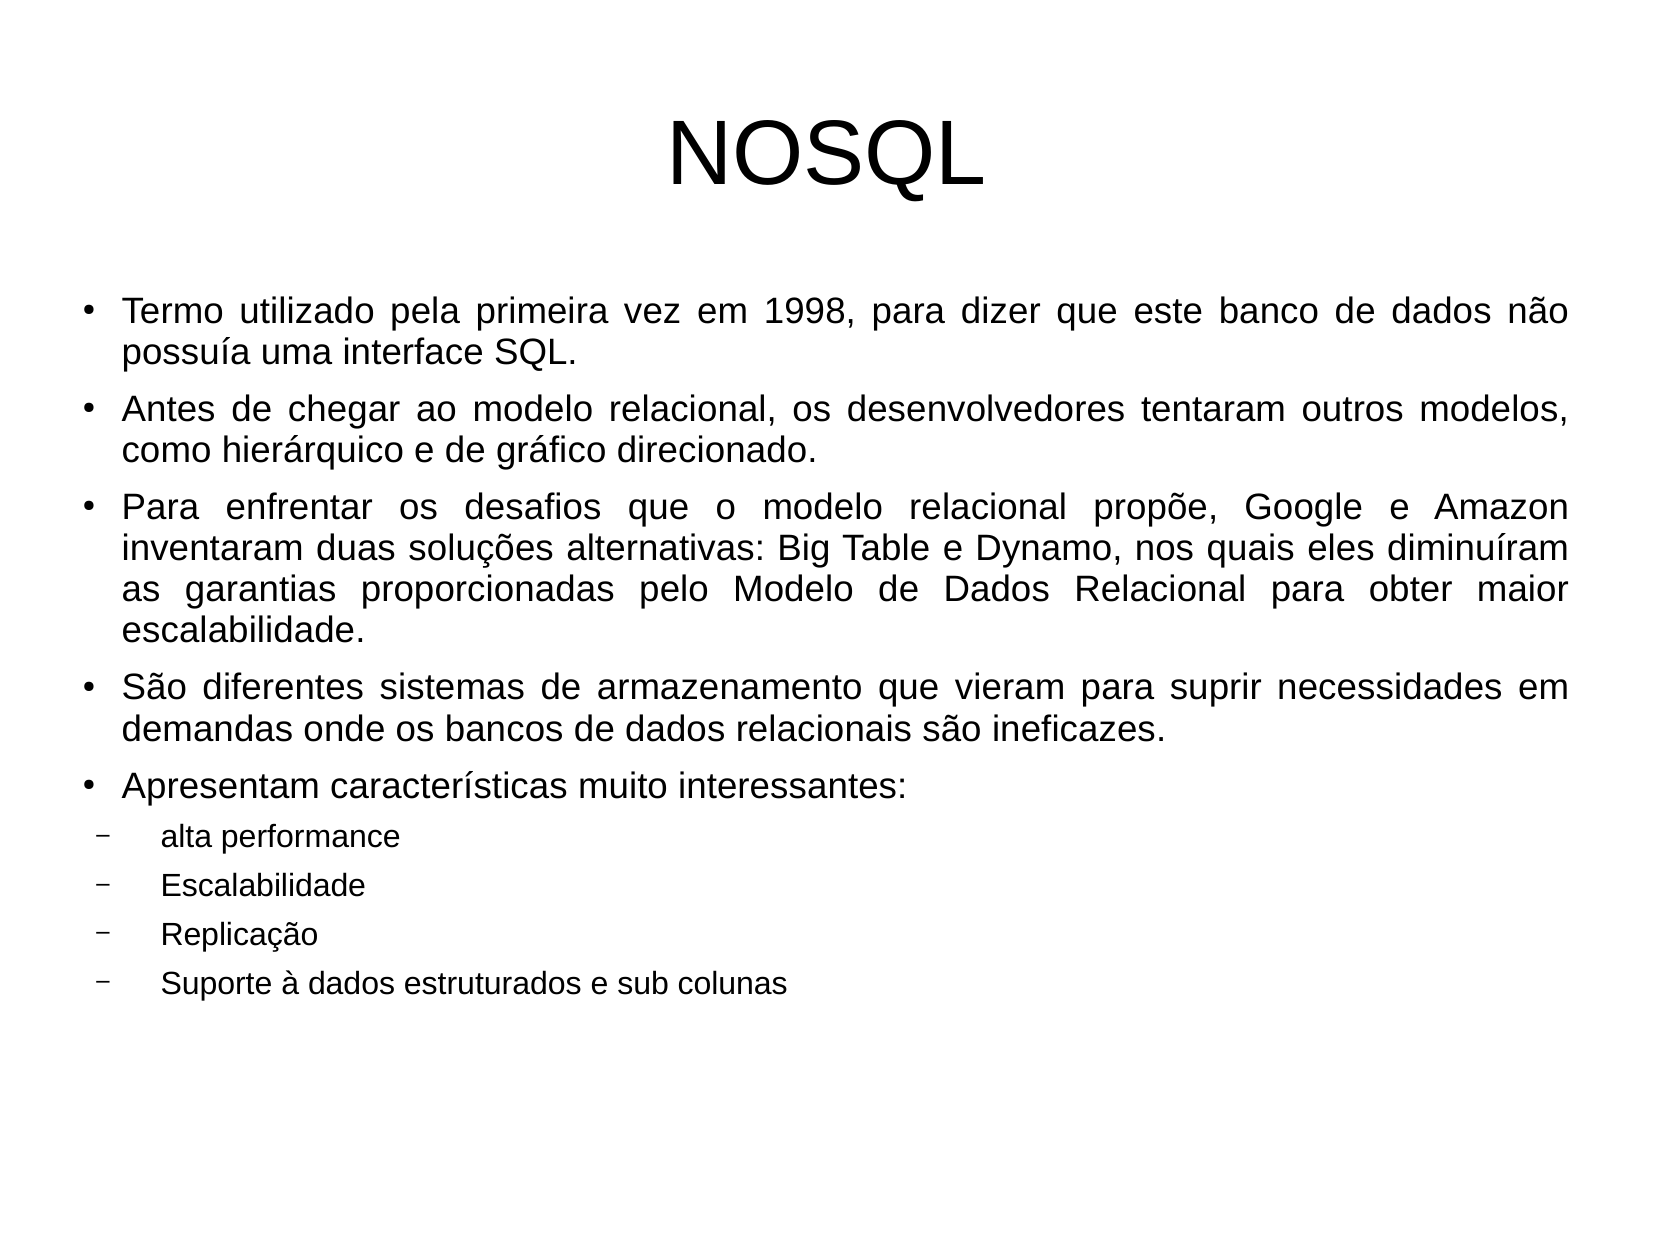

# NOSQL
Termo utilizado pela primeira vez em 1998, para dizer que este banco de dados não possuía uma interface SQL.
Antes de chegar ao modelo relacional, os desenvolvedores tentaram outros modelos, como hierárquico e de gráfico direcionado.
Para enfrentar os desafios que o modelo relacional propõe, Google e Amazon inventaram duas soluções alternativas: Big Table e Dynamo, nos quais eles diminuíram as garantias proporcionadas pelo Modelo de Dados Relacional para obter maior escalabilidade.
São diferentes sistemas de armazenamento que vieram para suprir necessidades em demandas onde os bancos de dados relacionais são ineficazes.
Apresentam características muito interessantes:
alta performance
Escalabilidade
Replicação
Suporte à dados estruturados e sub colunas